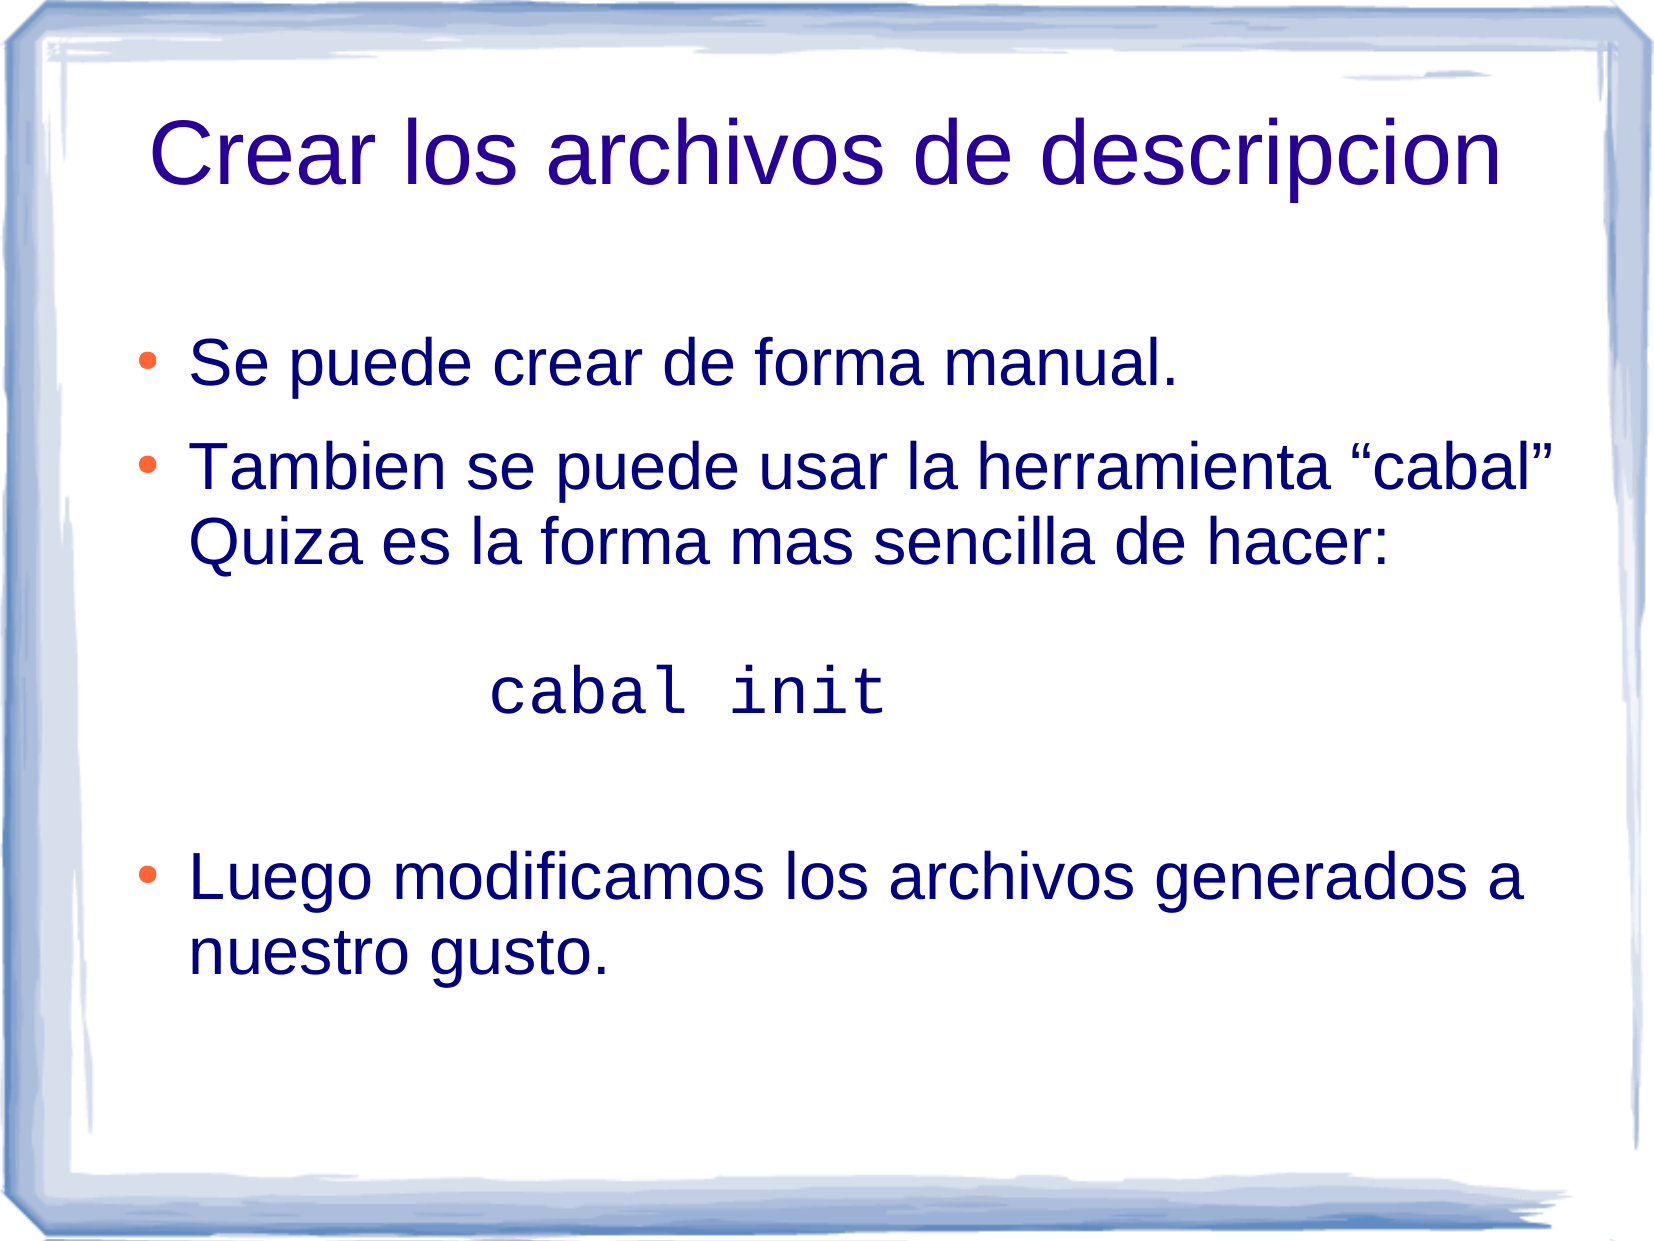

# Crear los archivos de descripcion
Se puede crear de forma manual.
Tambien se puede usar la herramienta “cabal”
Quiza es la forma mas sencilla de hacer:
				cabal init
Luego modificamos los archivos generados a nuestro gusto.